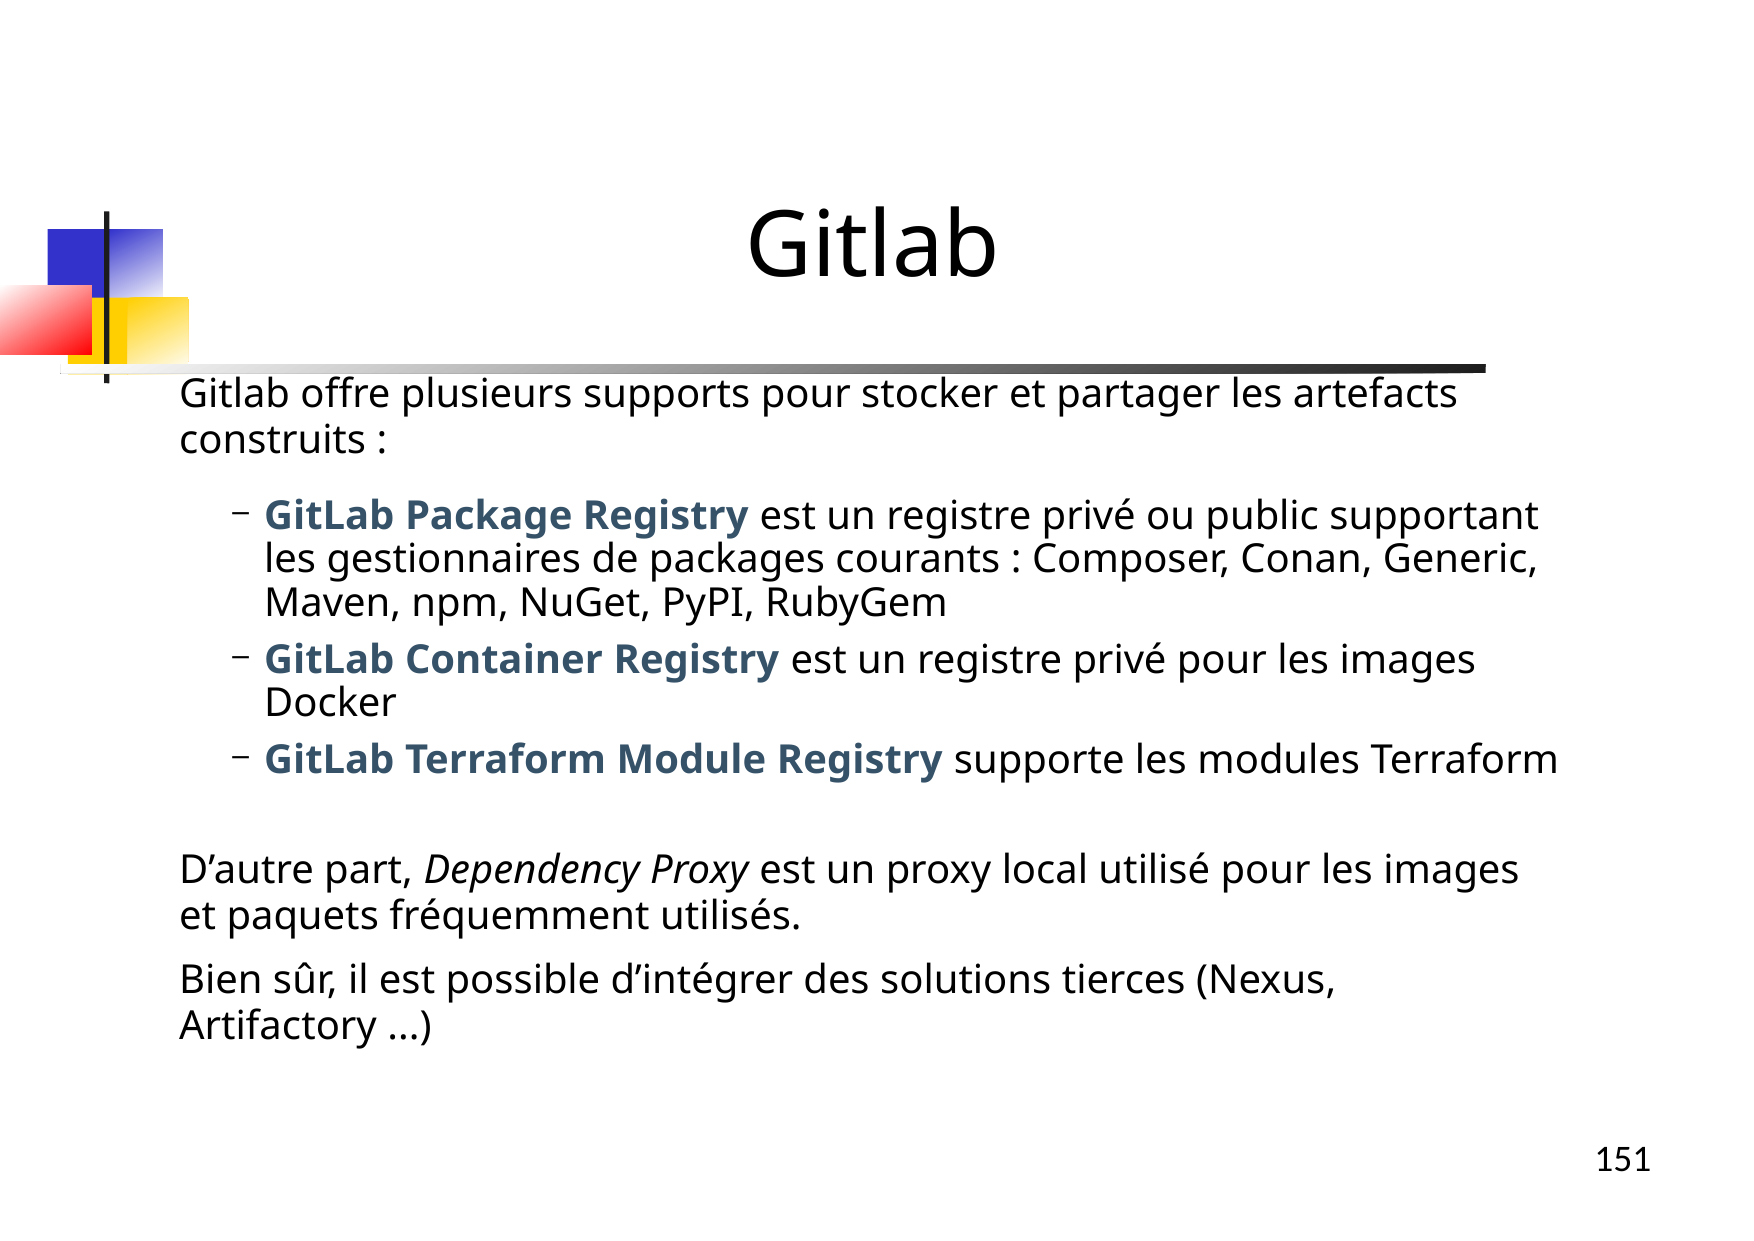

# Gitlab
Gitlab offre plusieurs supports pour stocker et partager les artefacts construits :
GitLab Package Registry est un registre privé ou public supportant les gestionnaires de packages courants : Composer, Conan, Generic, Maven, npm, NuGet, PyPI, RubyGem
GitLab Container Registry est un registre privé pour les images Docker
GitLab Terraform Module Registry supporte les modules Terraform
D’autre part, Dependency Proxy est un proxy local utilisé pour les images et paquets fréquemment utilisés.
Bien sûr, il est possible d’intégrer des solutions tierces (Nexus, Artifactory ...)